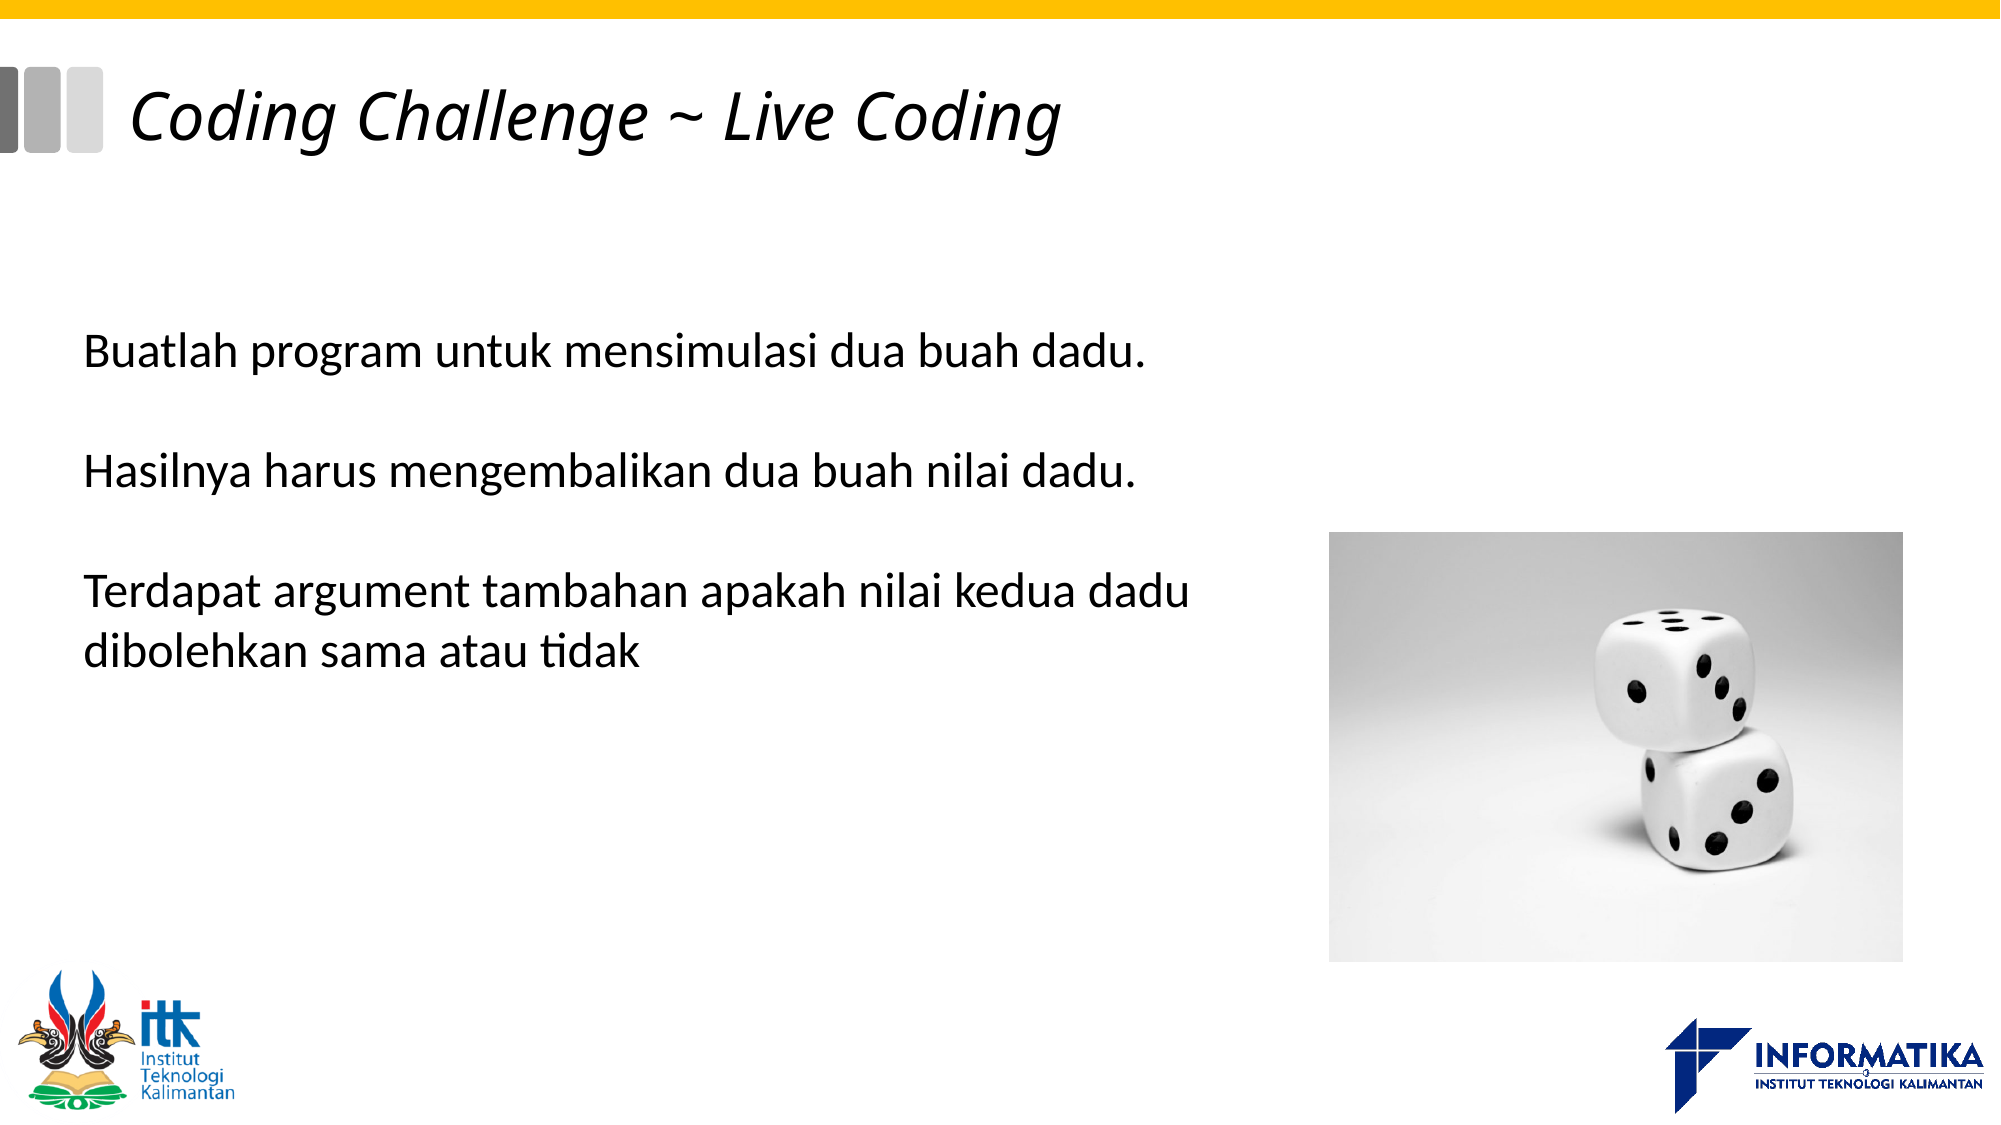

# Coding Challenge ~ Live Coding
Buatlah program untuk mensimulasi dua buah dadu.
Hasilnya harus mengembalikan dua buah nilai dadu.
Terdapat argument tambahan apakah nilai kedua dadu dibolehkan sama atau tidak